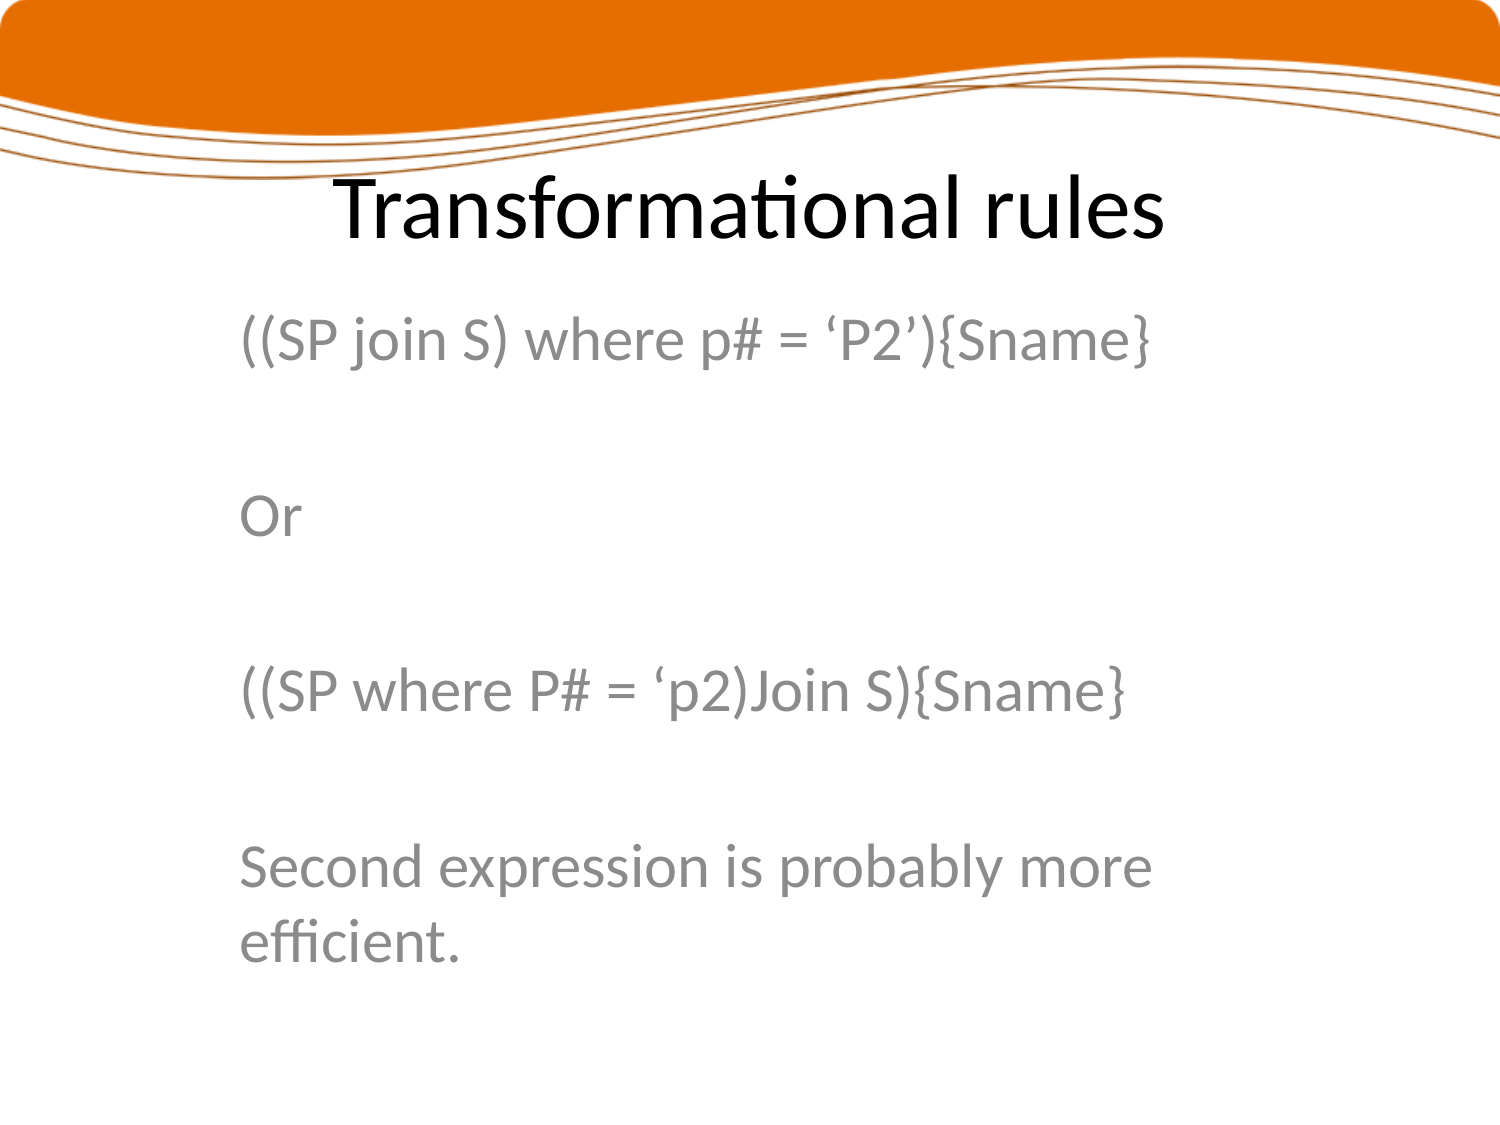

Transformational rules
((SP join S) where p# = ‘P2’){Sname}
Or
((SP where P# = ‘p2)Join S){Sname}
Second expression is probably more efficient.